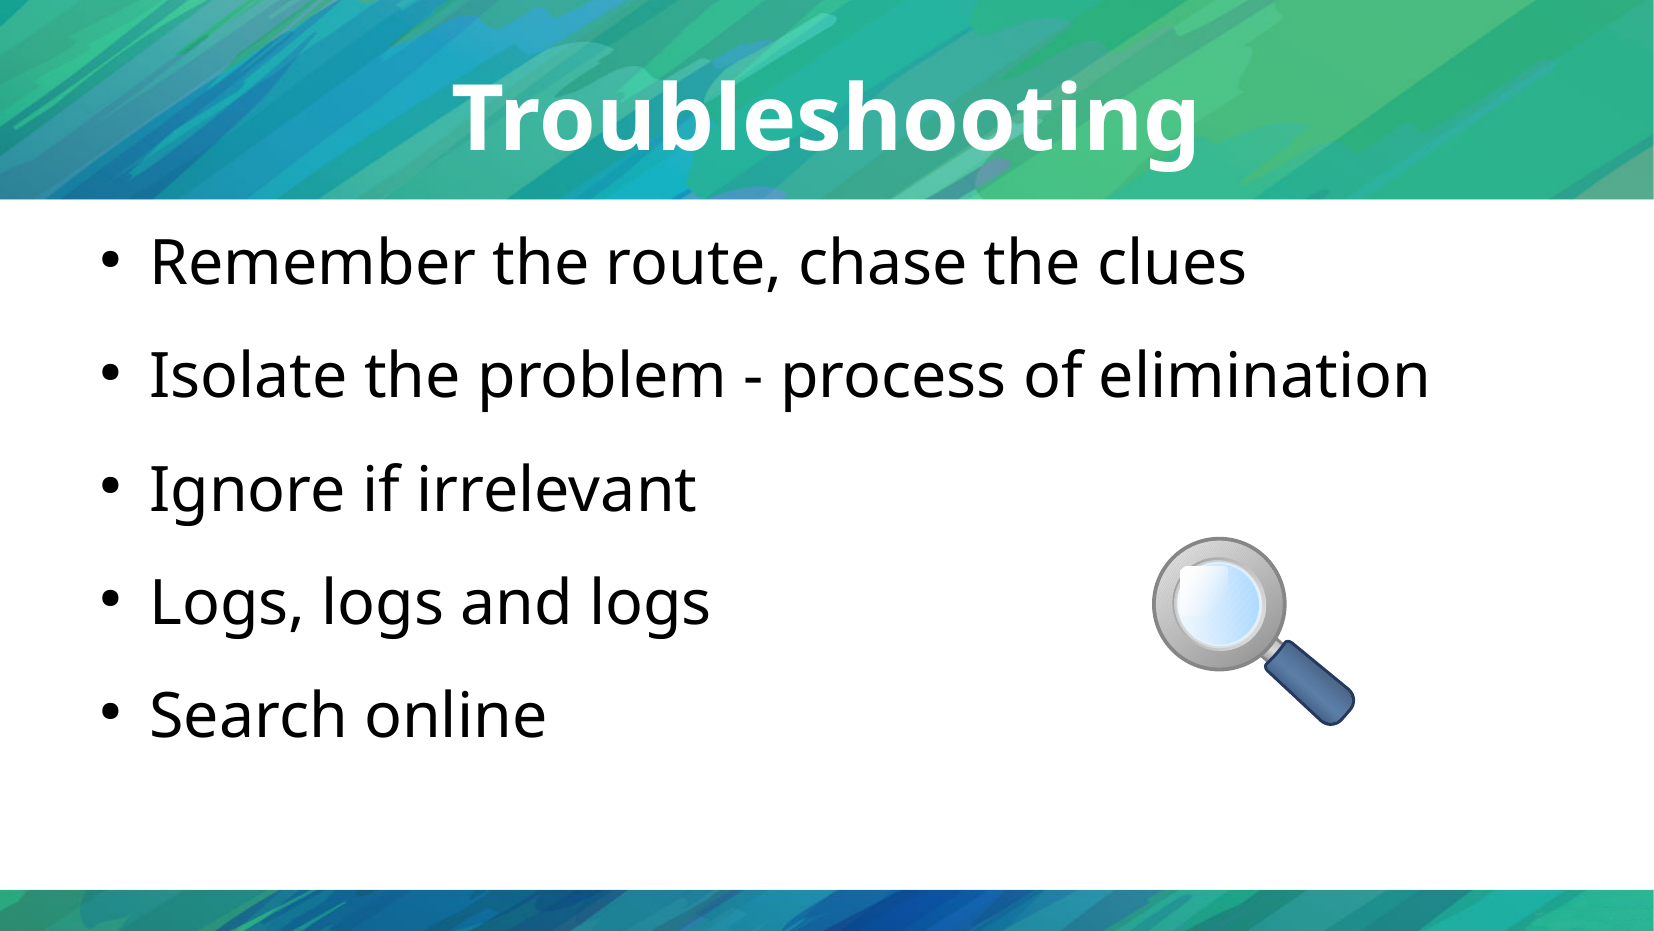

# Troubleshooting
Remember the route, chase the clues
Isolate the problem - process of elimination
Ignore if irrelevant
Logs, logs and logs
Search online